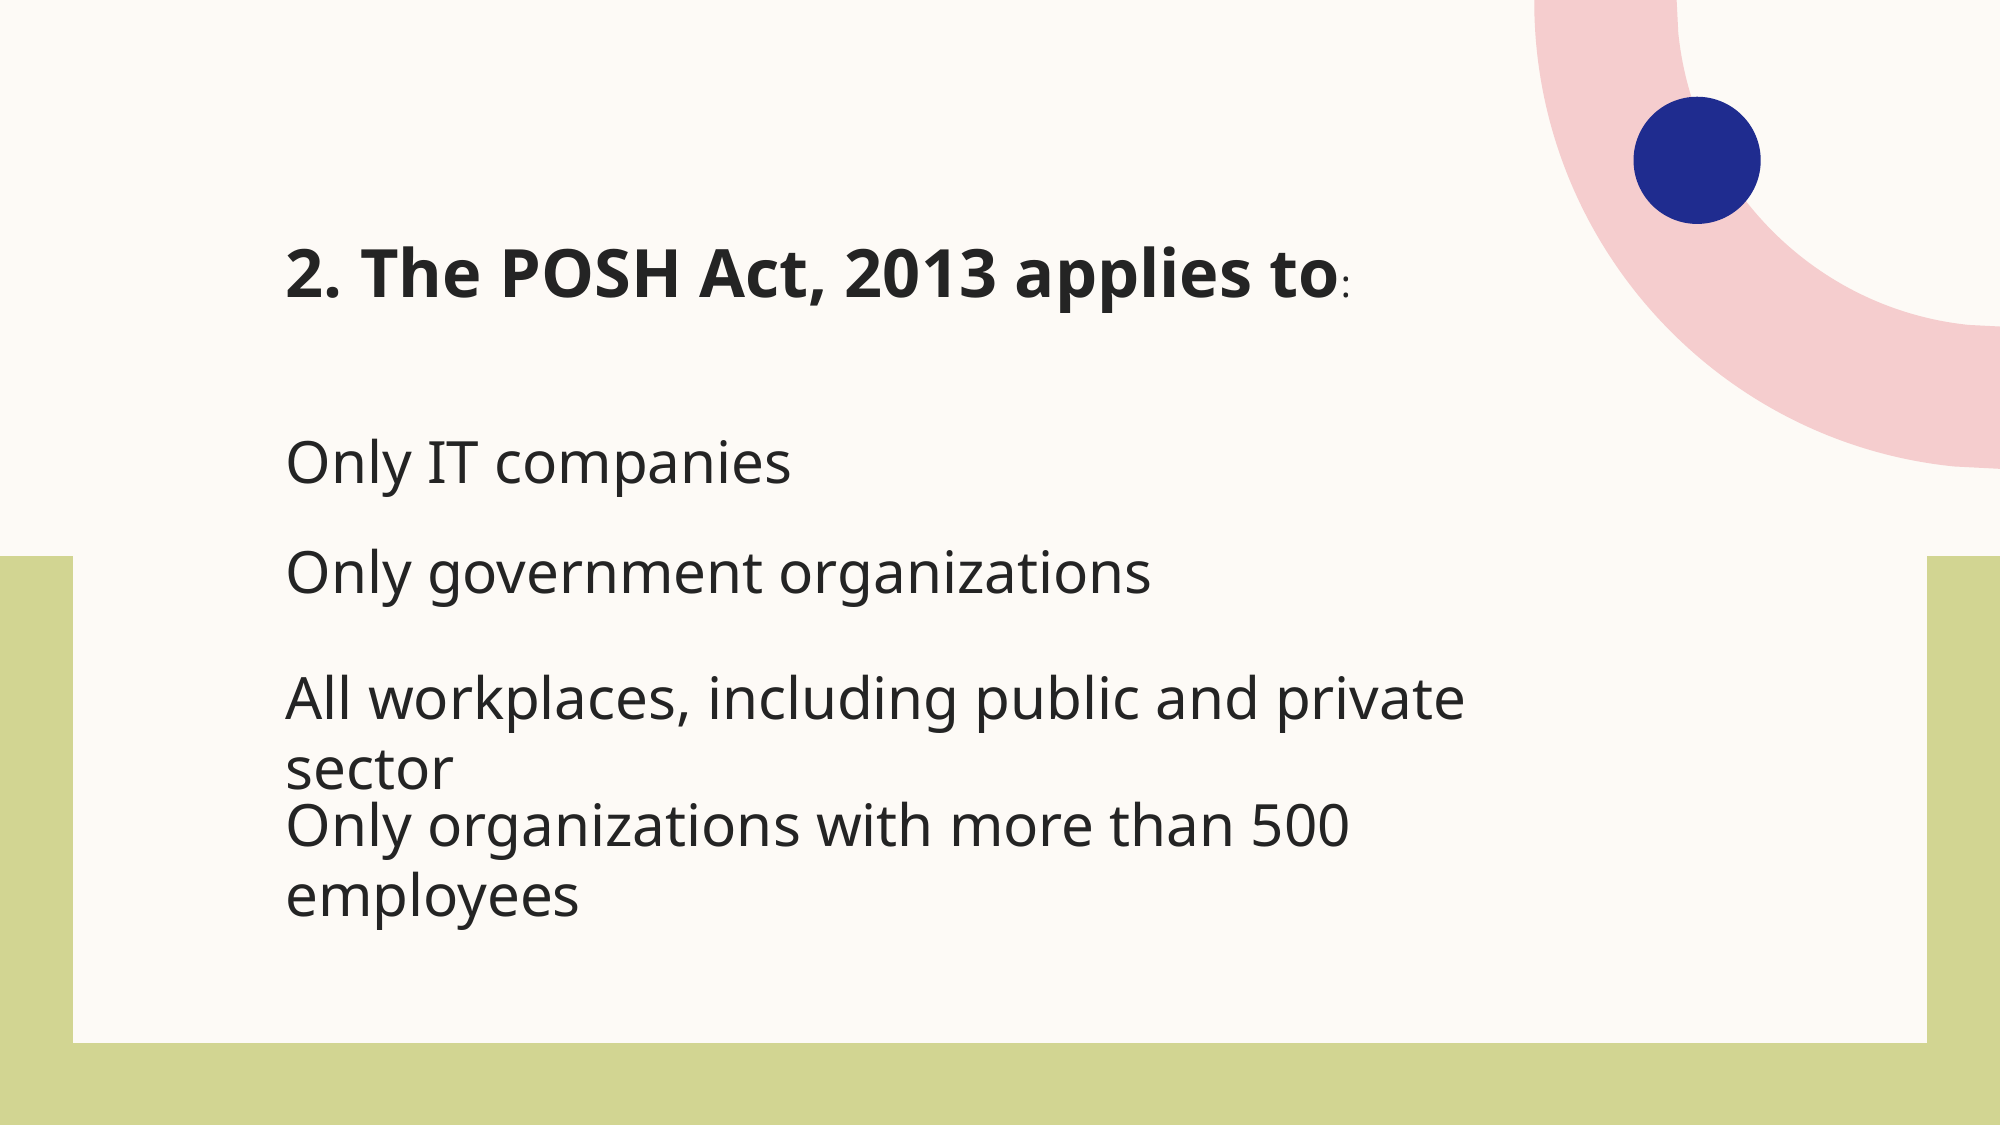

2. The POSH Act, 2013 applies to:
Only IT companies
Only government organizations
All workplaces, including public and private sector
Only organizations with more than 500 employees